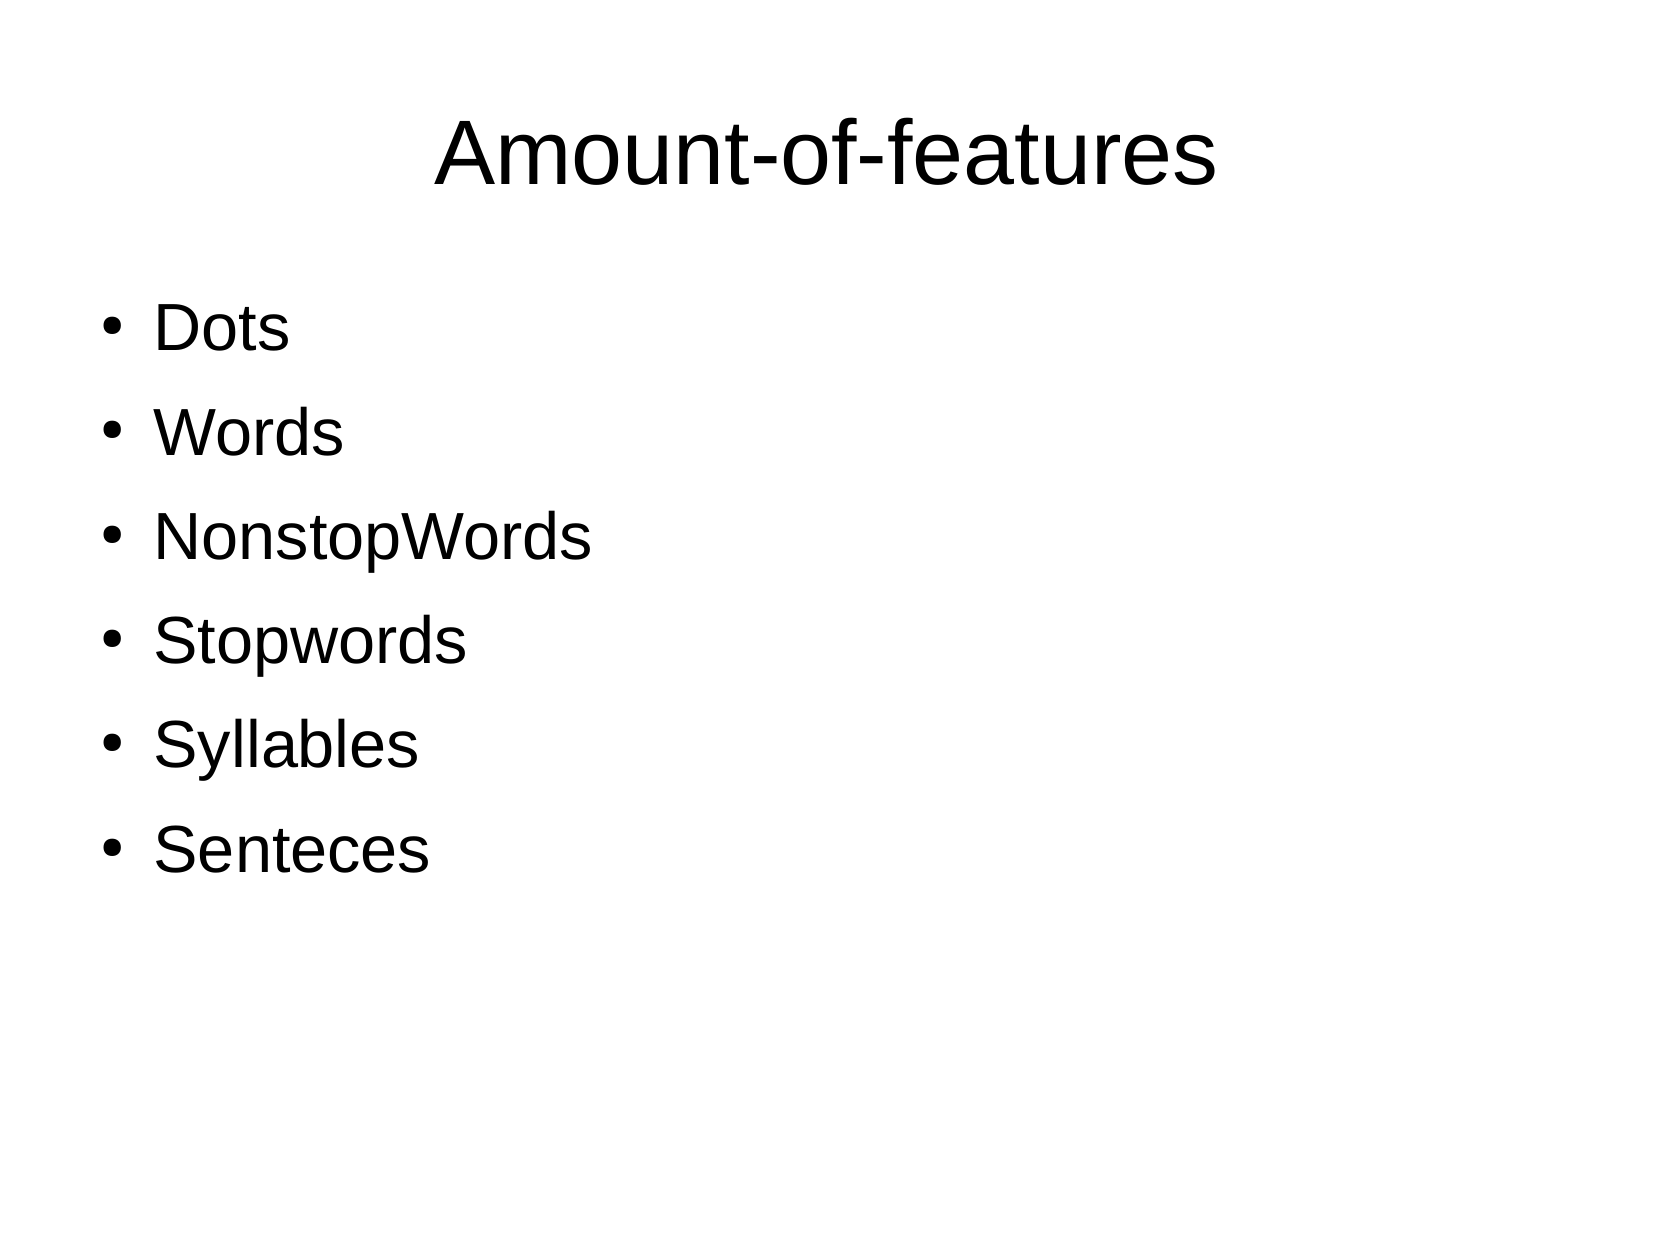

# Amount-of-features
Dots
Words
NonstopWords
Stopwords
Syllables
Senteces